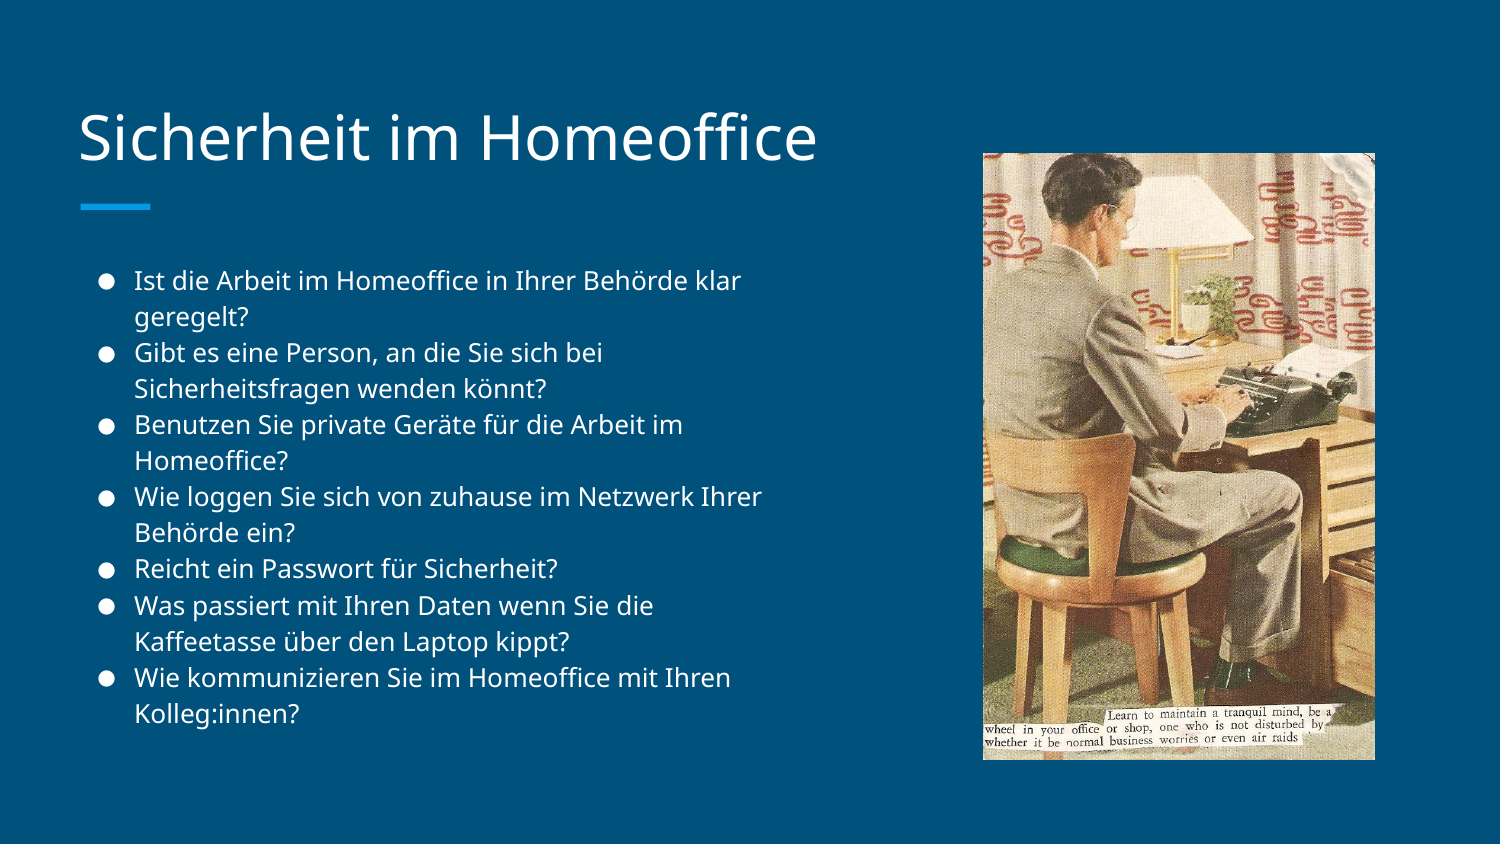

# Sicherheit im Homeoffice
Ist die Arbeit im Homeoffice in Ihrer Behörde klar geregelt?
Gibt es eine Person, an die Sie sich bei Sicherheitsfragen wenden könnt?
Benutzen Sie private Geräte für die Arbeit im Homeoffice?
Wie loggen Sie sich von zuhause im Netzwerk Ihrer Behörde ein?
Reicht ein Passwort für Sicherheit?
Was passiert mit Ihren Daten wenn Sie die Kaffeetasse über den Laptop kippt?
Wie kommunizieren Sie im Homeoffice mit Ihren Kolleg:innen?